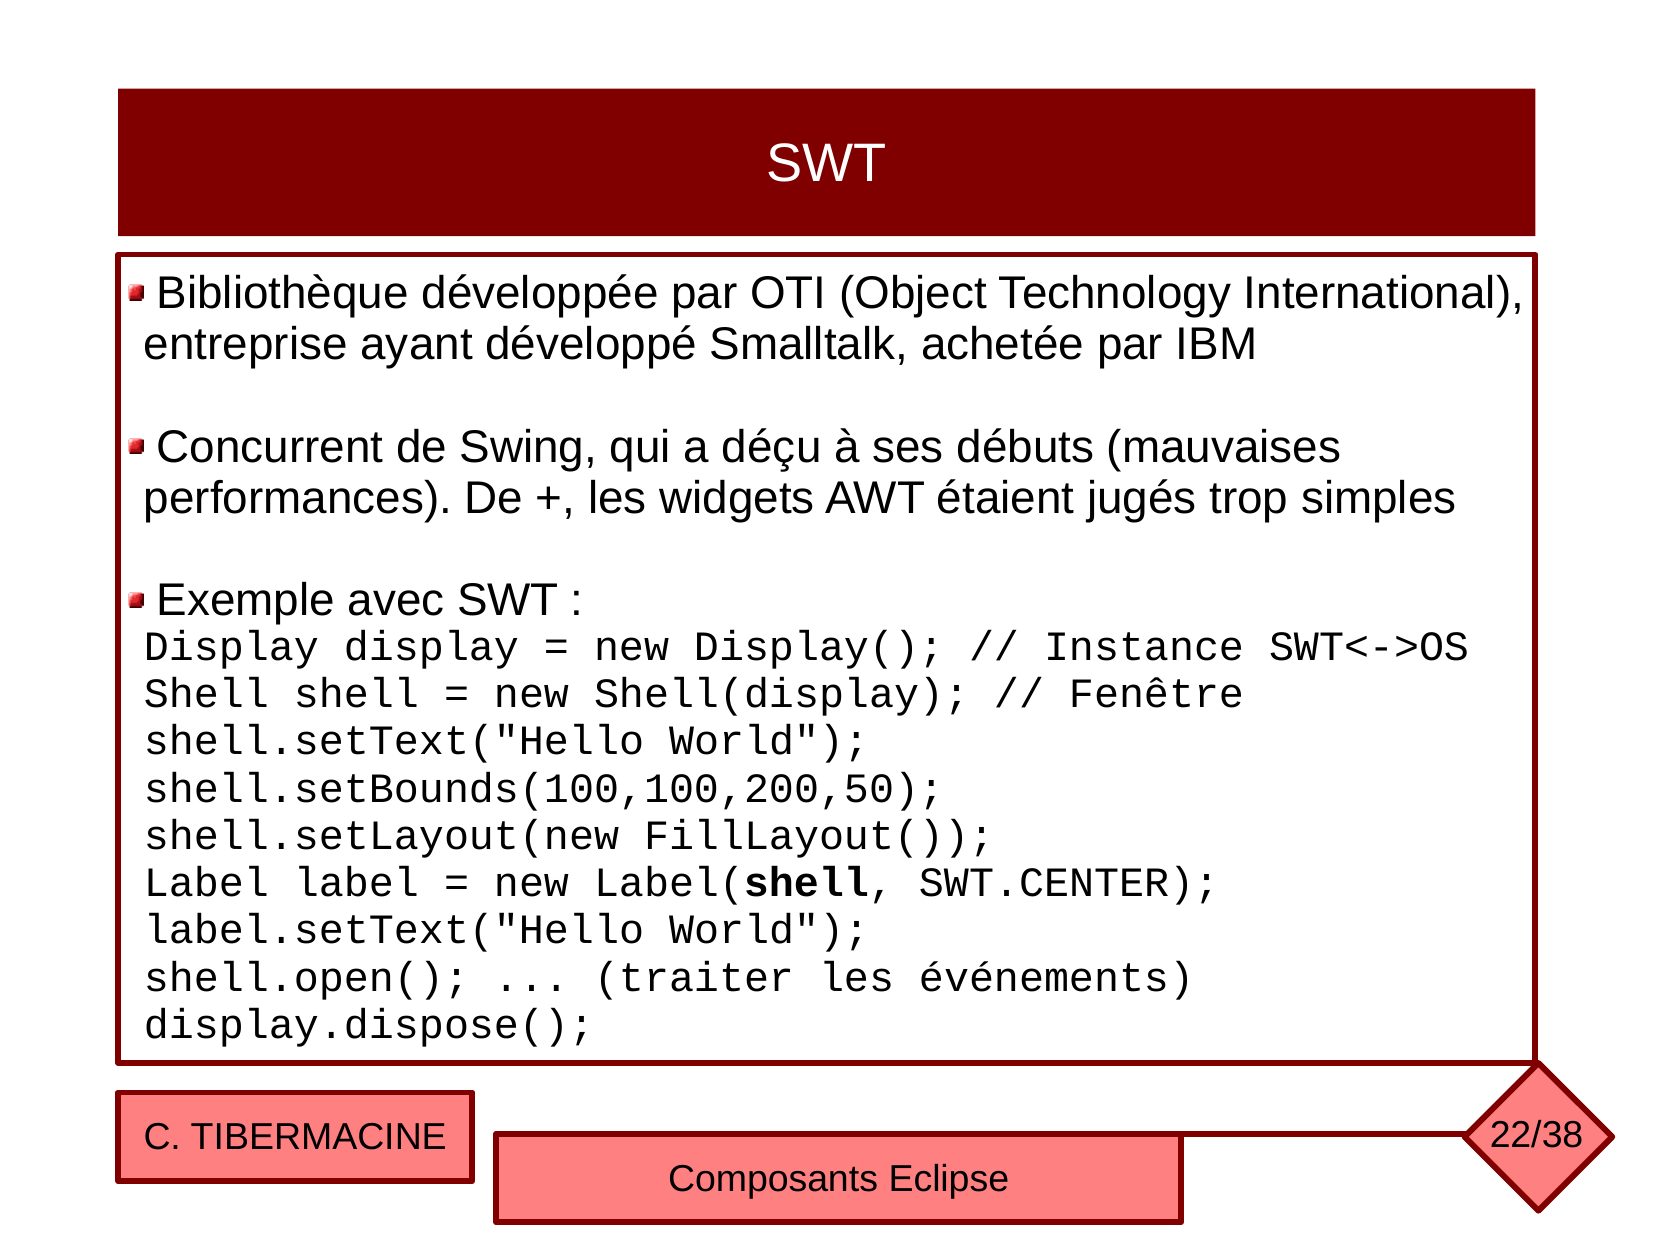

SWT
 Bibliothèque développée par OTI (Object Technology International),
entreprise ayant développé Smalltalk, achetée par IBM
 Concurrent de Swing, qui a déçu à ses débuts (mauvaises
performances). De +, les widgets AWT étaient jugés trop simples
 Exemple avec SWT :
Display display = new Display(); // Instance SWT<->OS
Shell shell = new Shell(display); // Fenêtre
shell.setText("Hello World");
shell.setBounds(100,100,200,50);
shell.setLayout(new FillLayout());
Label label = new Label(shell, SWT.CENTER);
label.setText("Hello World");
shell.open(); ... (traiter les événements)
display.dispose();
C. TIBERMACINE
Composants Eclipse